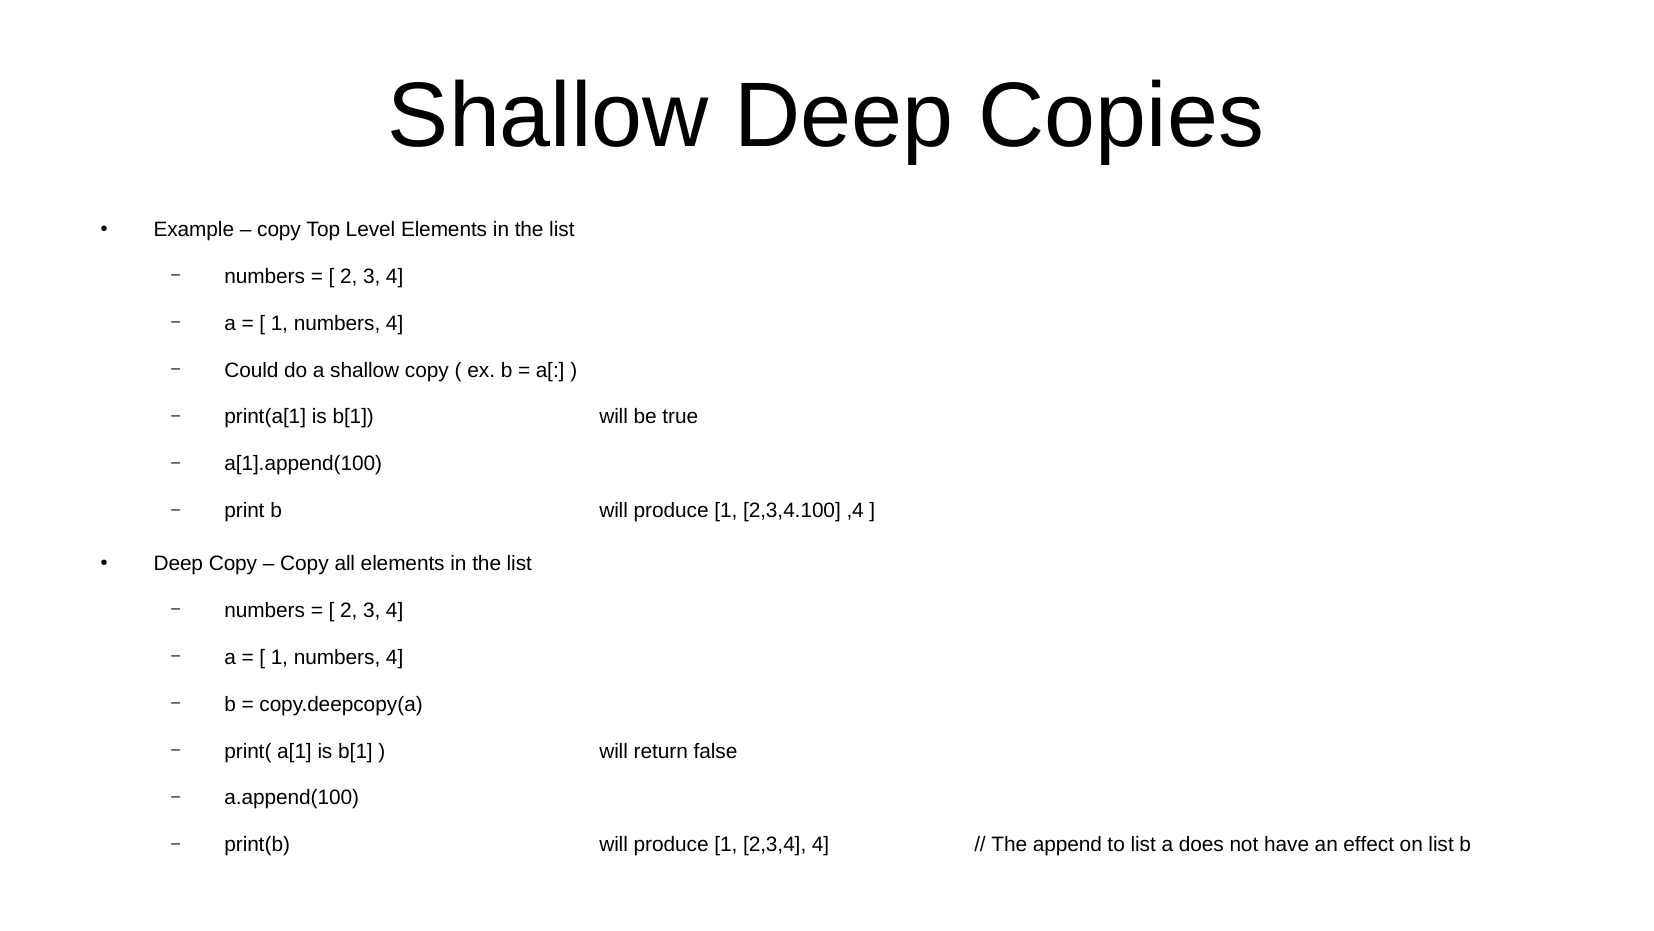

# Shallow Deep Copies
Example – copy Top Level Elements in the list
numbers = [ 2, 3, 4]
a = [ 1, numbers, 4]
Could do a shallow copy ( ex. b = a[:] )
print(a[1] is b[1])				will be true
a[1].append(100)
print b					will produce [1, [2,3,4.100] ,4 ]
Deep Copy – Copy all elements in the list
numbers = [ 2, 3, 4]
a = [ 1, numbers, 4]
b = copy.deepcopy(a)
print( a[1] is b[1] )			will return false
a.append(100)
print(b)					will produce [1, [2,3,4], 4]		// The append to list a does not have an effect on list b